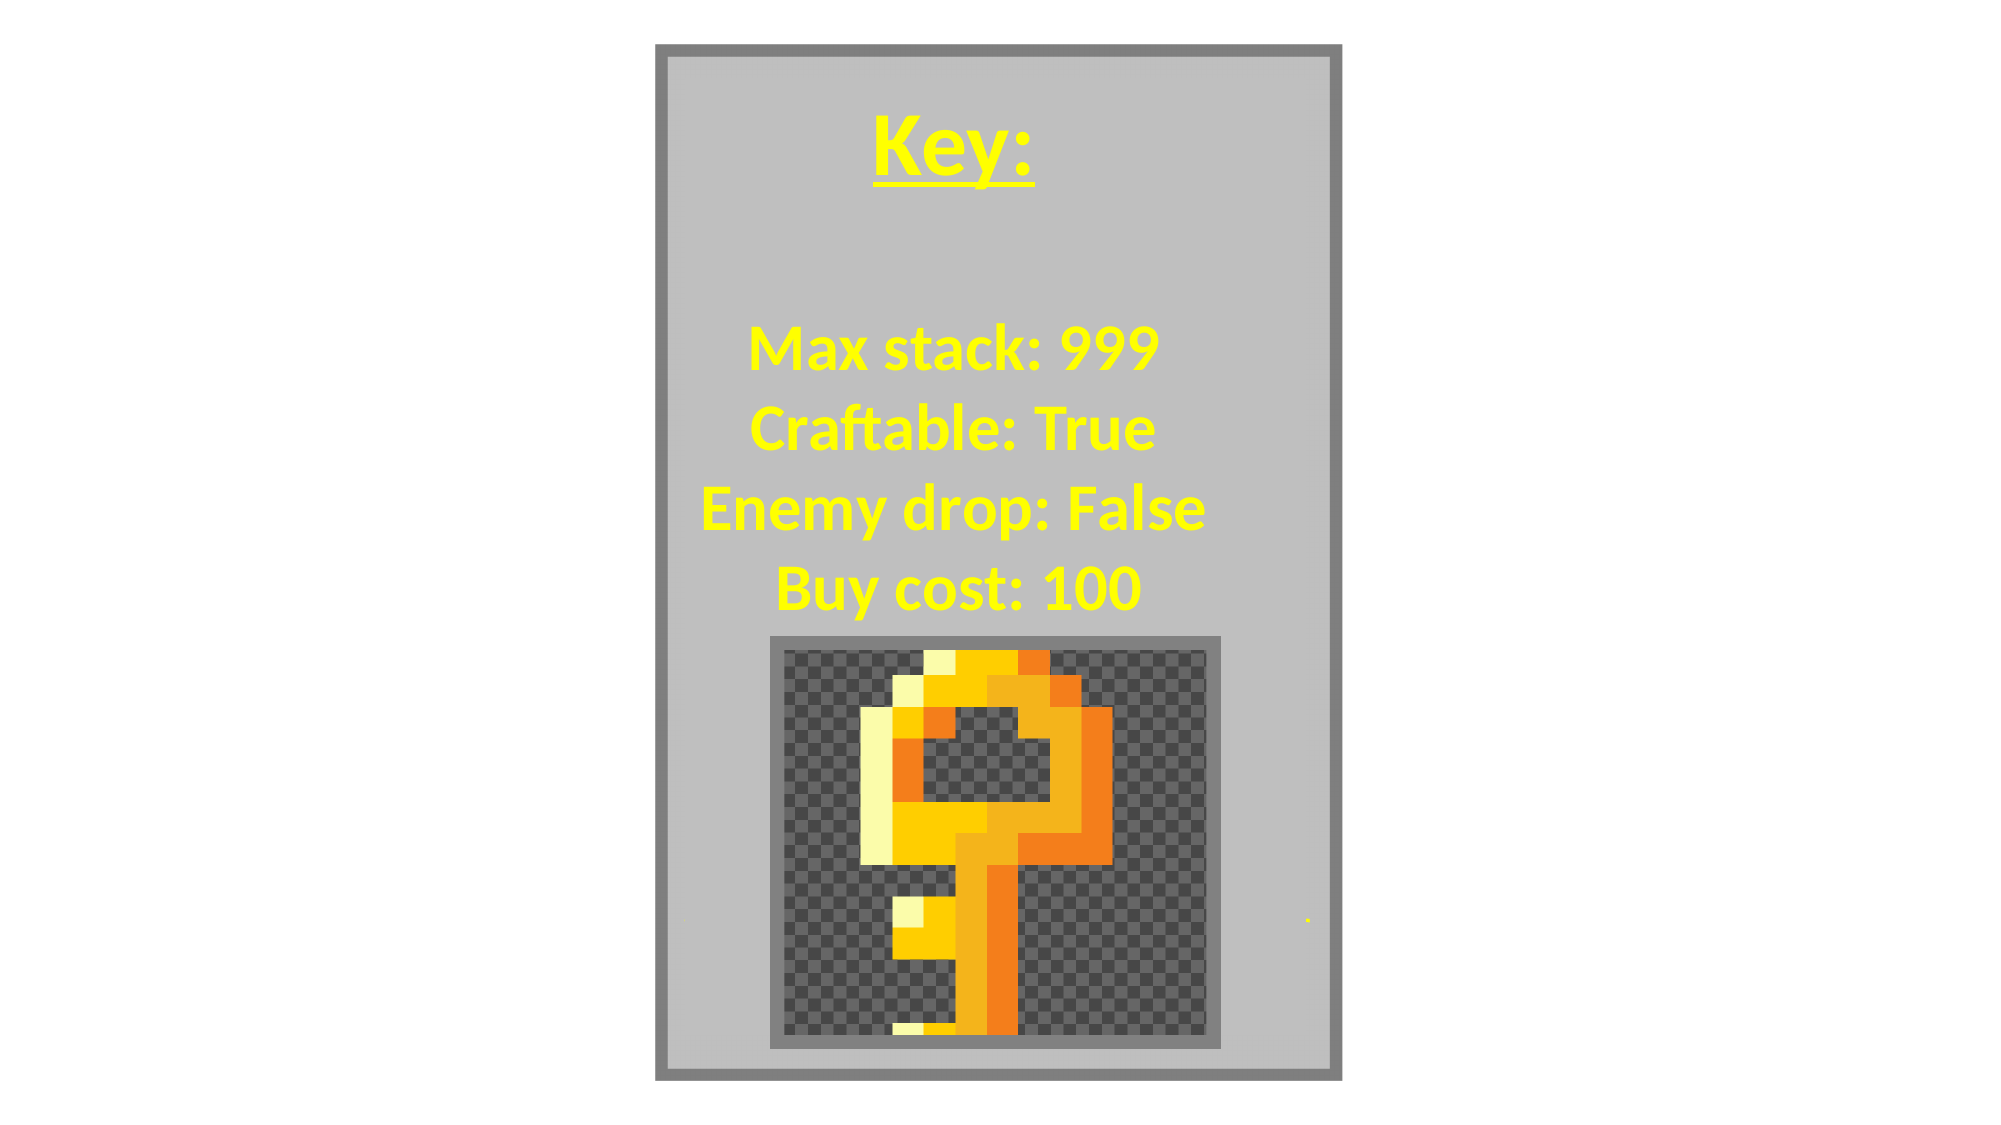

Key:
Max stack: 999
Craftable: True
Enemy drop: False
	Buy cost: 100